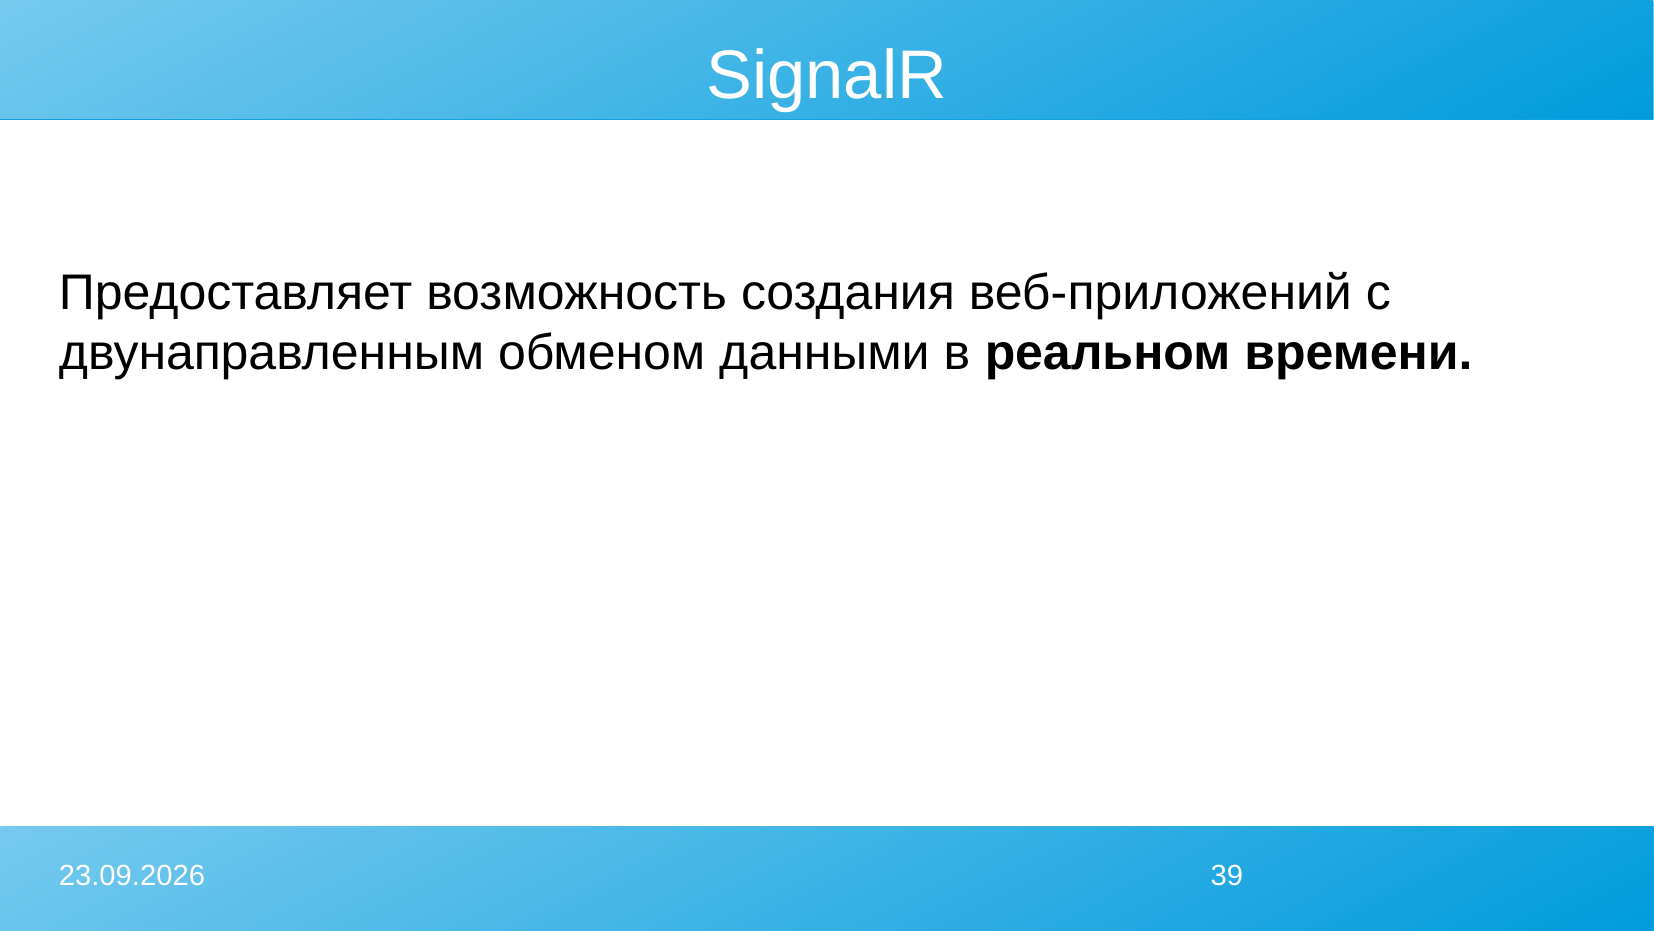

# SignalR
Предоставляет возможность создания веб-приложений с двунаправленным обменом данными в реальном времени.